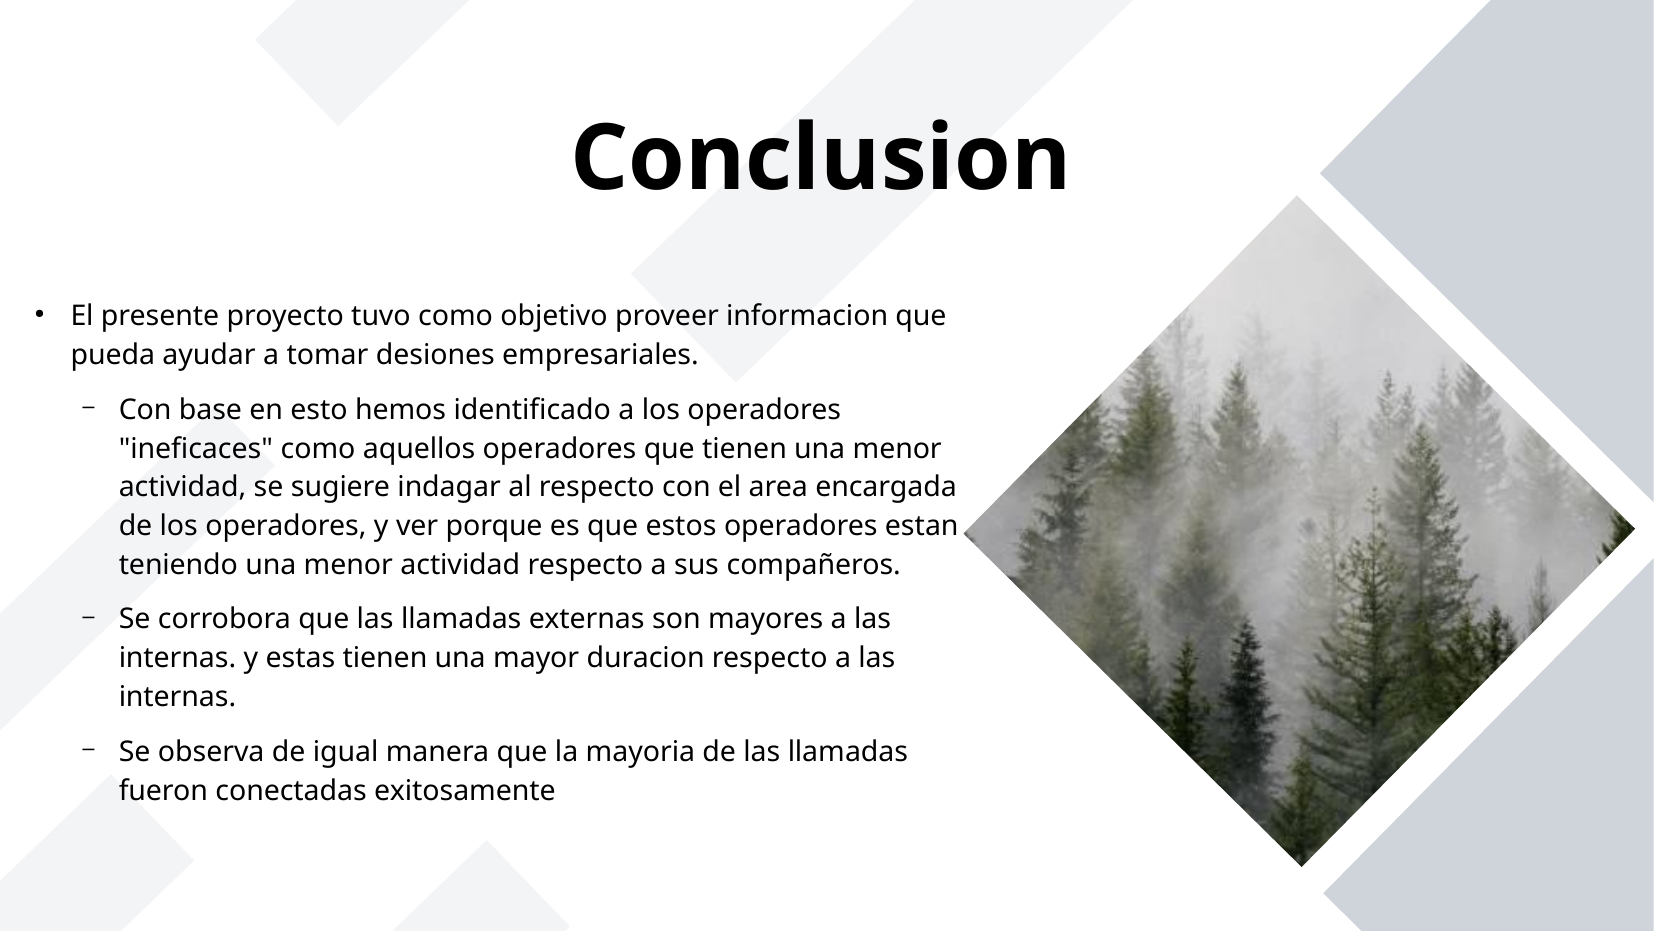

# Conclusion
El presente proyecto tuvo como objetivo proveer informacion que pueda ayudar a tomar desiones empresariales.
Con base en esto hemos identificado a los operadores "ineficaces" como aquellos operadores que tienen una menor actividad, se sugiere indagar al respecto con el area encargada de los operadores, y ver porque es que estos operadores estan teniendo una menor actividad respecto a sus compañeros.
Se corrobora que las llamadas externas son mayores a las internas. y estas tienen una mayor duracion respecto a las internas.
Se observa de igual manera que la mayoria de las llamadas fueron conectadas exitosamente